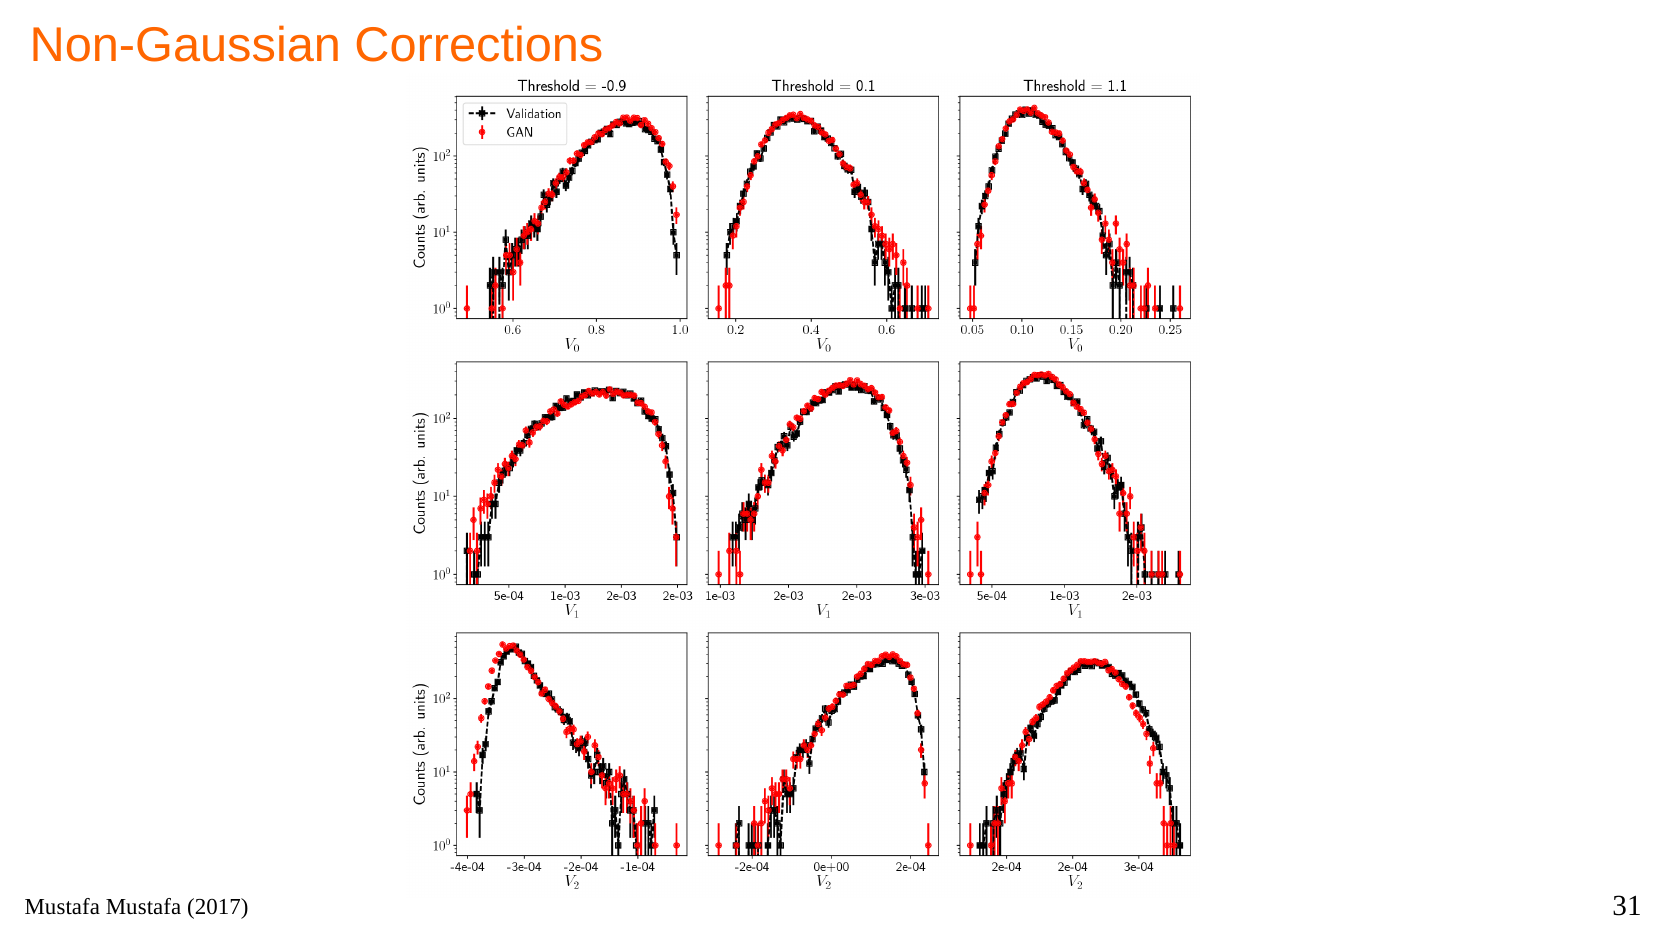

# Non-Gaussian Corrections
31
Mustafa Mustafa (2017)